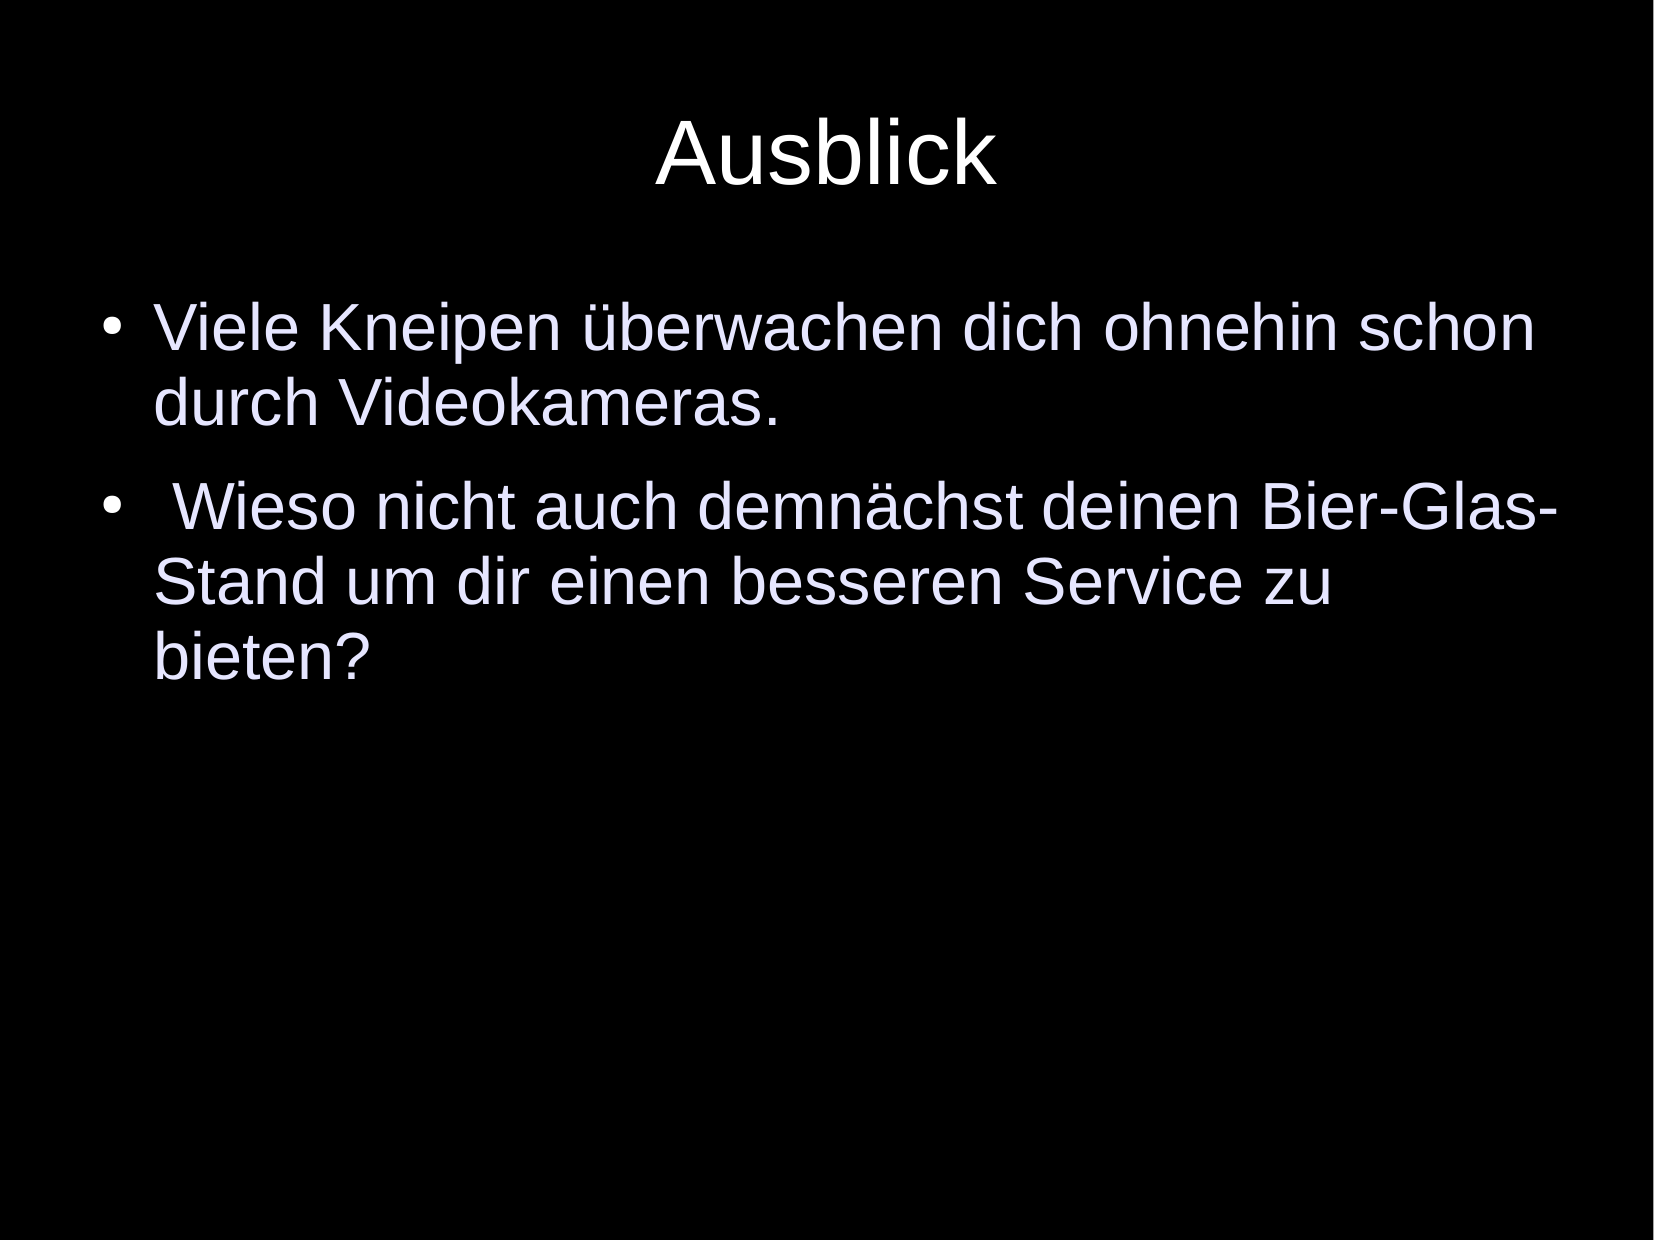

# Ausblick
Viele Kneipen überwachen dich ohnehin schon durch Videokameras.
 Wieso nicht auch demnächst deinen Bier-Glas-Stand um dir einen besseren Service zu bieten?